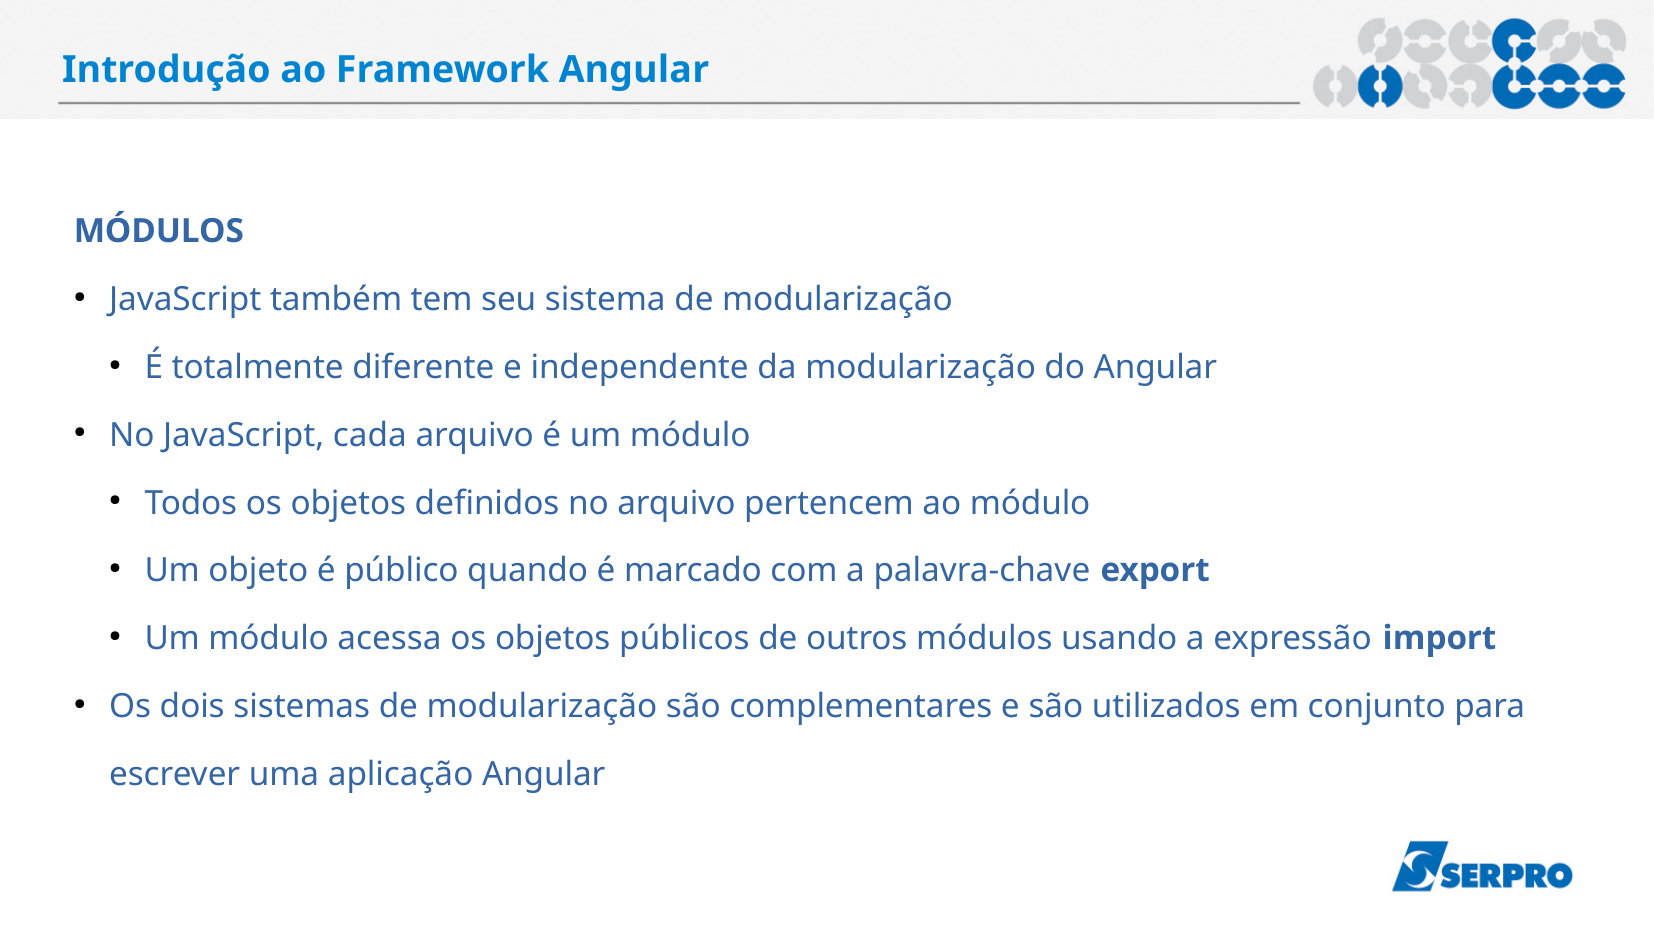

Introdução ao Framework Angular
MÓDULOS
JavaScript também tem seu sistema de modularização
É totalmente diferente e independente da modularização do Angular
No JavaScript, cada arquivo é um módulo
Todos os objetos definidos no arquivo pertencem ao módulo
Um objeto é público quando é marcado com a palavra-chave export
Um módulo acessa os objetos públicos de outros módulos usando a expressão import
Os dois sistemas de modularização são complementares e são utilizados em conjunto para escrever uma aplicação Angular